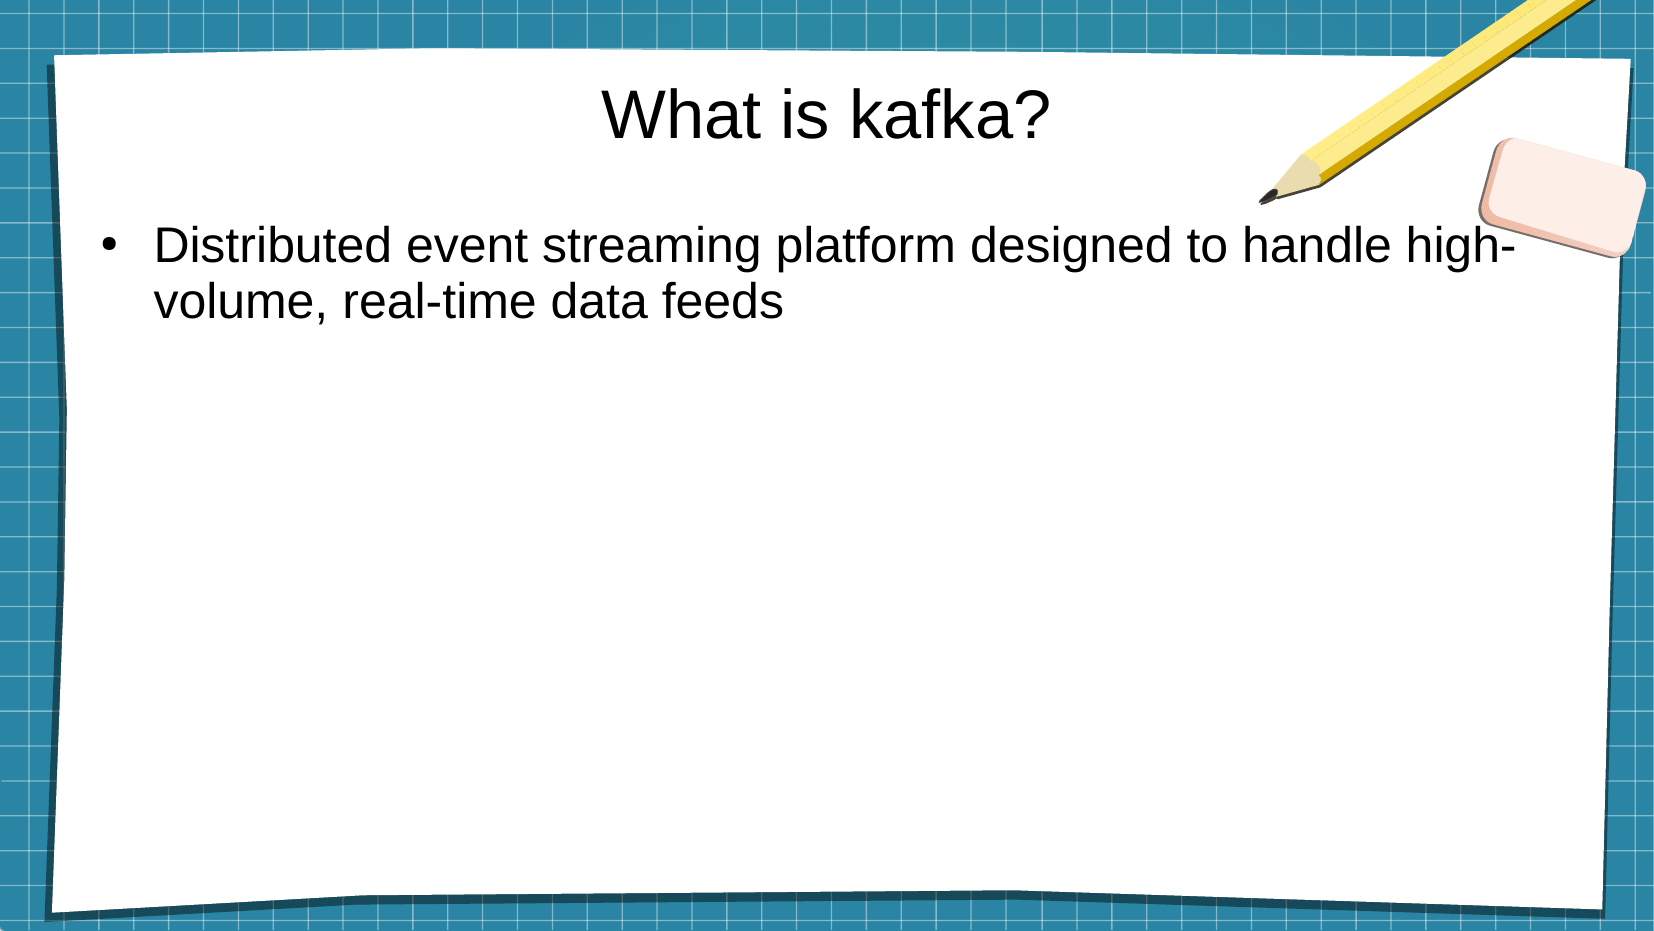

# What is kafka?
Distributed event streaming platform designed to handle high-volume, real-time data feeds